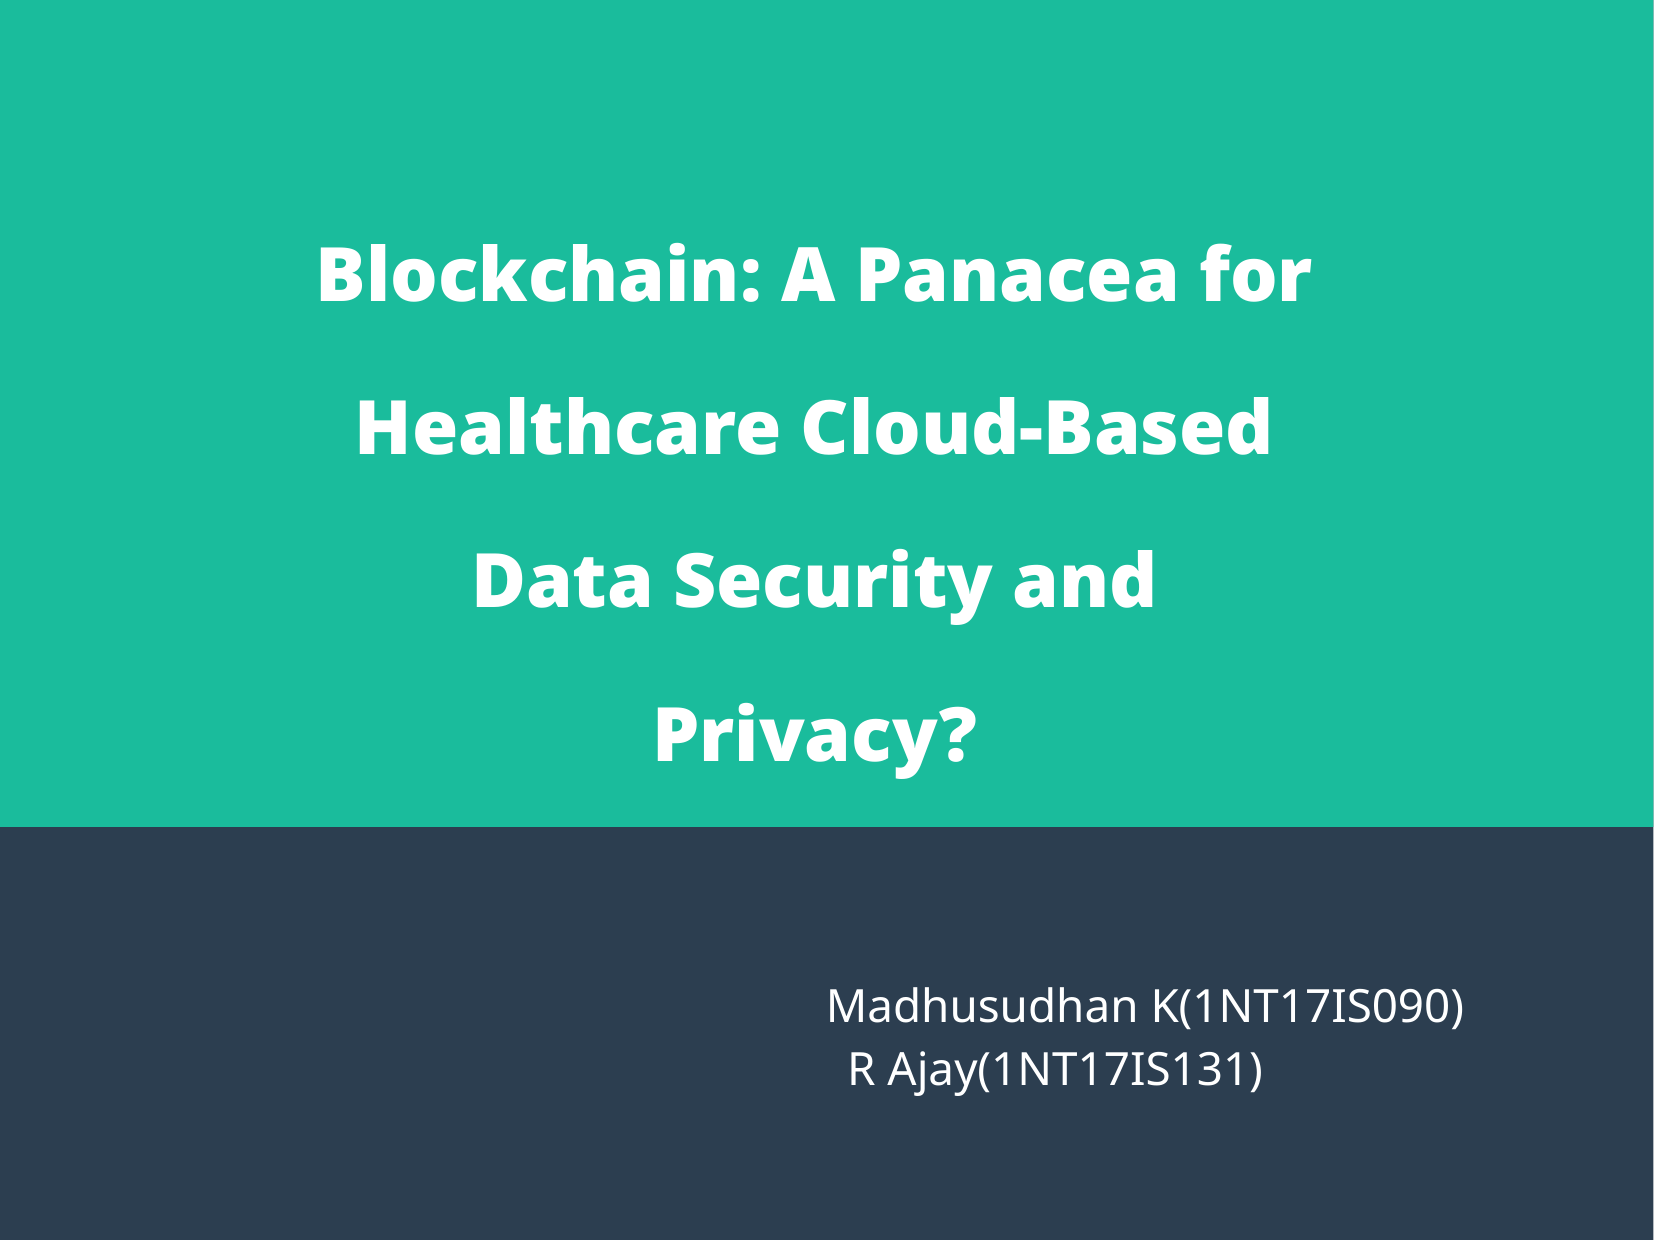

# Blockchain: A Panacea for Healthcare Cloud-Based Data Security and Privacy?
 Madhusudhan K(1NT17IS090)
 R Ajay(1NT17IS131)